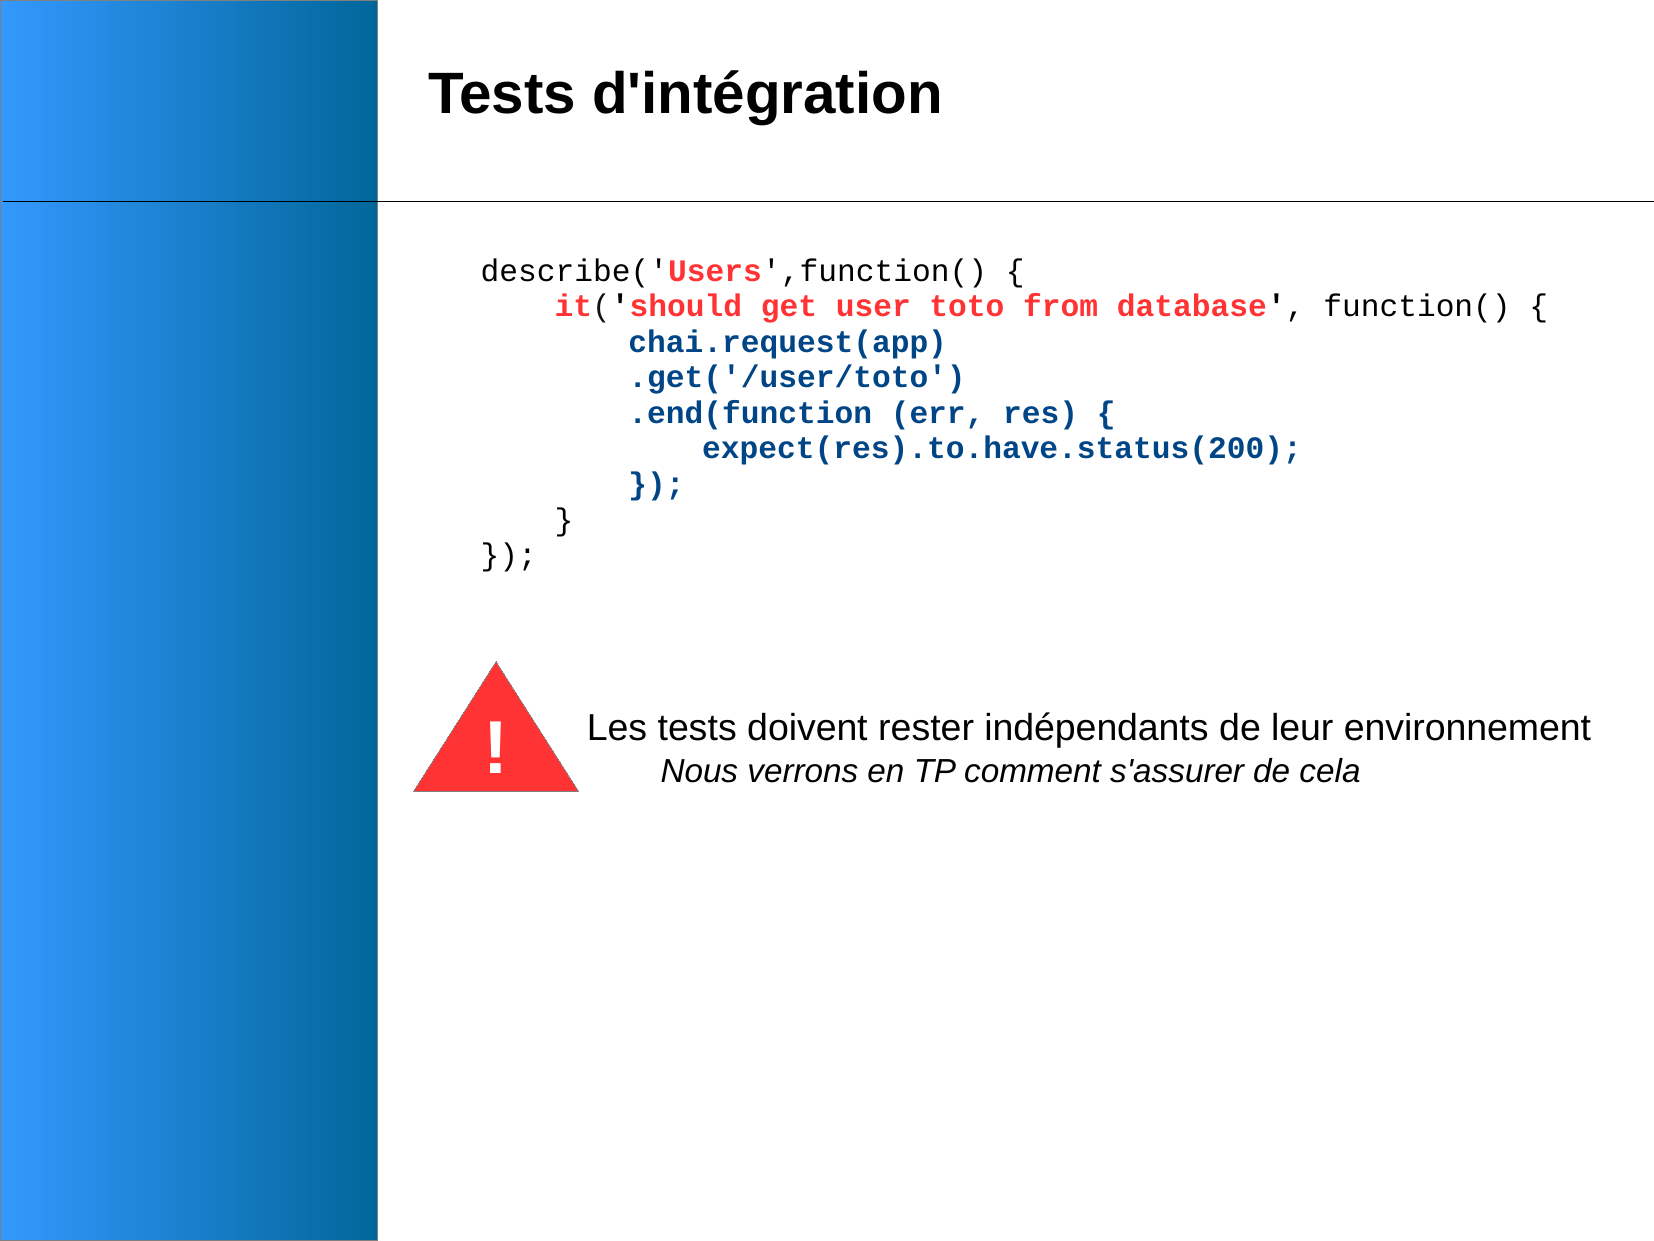

Tests d'intégration
describe('Users',function() {
	it('should get user toto from database', function() {
		chai.request(app)
 		.get('/user/toto')
 		.end(function (err, res) {
 		expect(res).to.have.status(200);
 		});
	}
});
!
Les tests doivent rester indépendants de leur environnement
	Nous verrons en TP comment s'assurer de cela